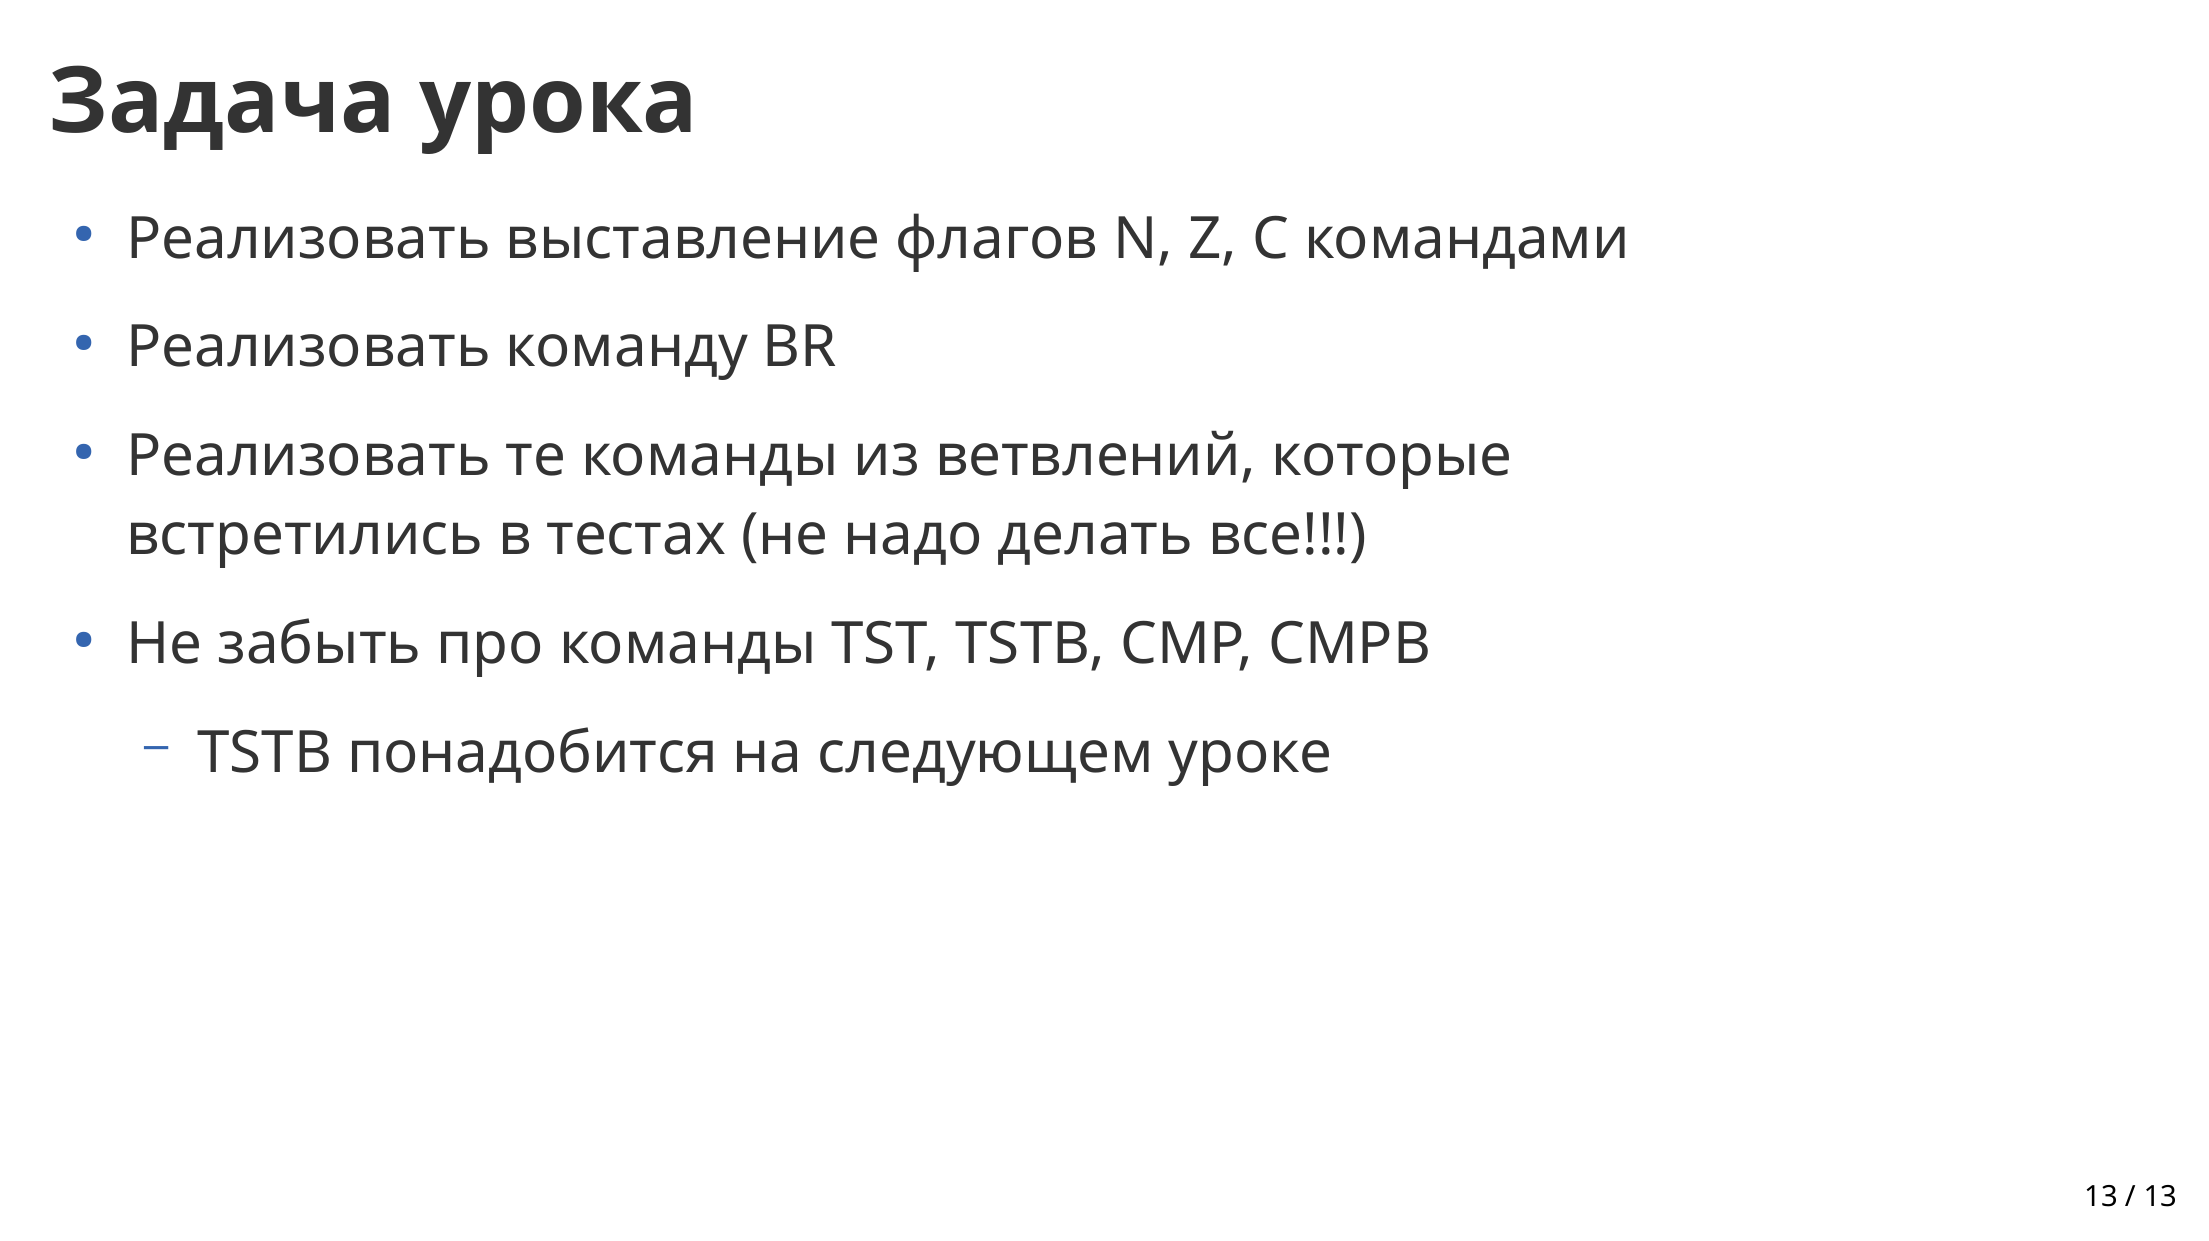

# Задача урока
Реализовать выставление флагов N, Z, C командами
Реализовать команду BR
Реализовать те команды из ветвлений, которые встретились в тестах (не надо делать все!!!)
Не забыть про команды TST, TSTB, CMP, CMPB
TSTB понадобится на следующем уроке
13